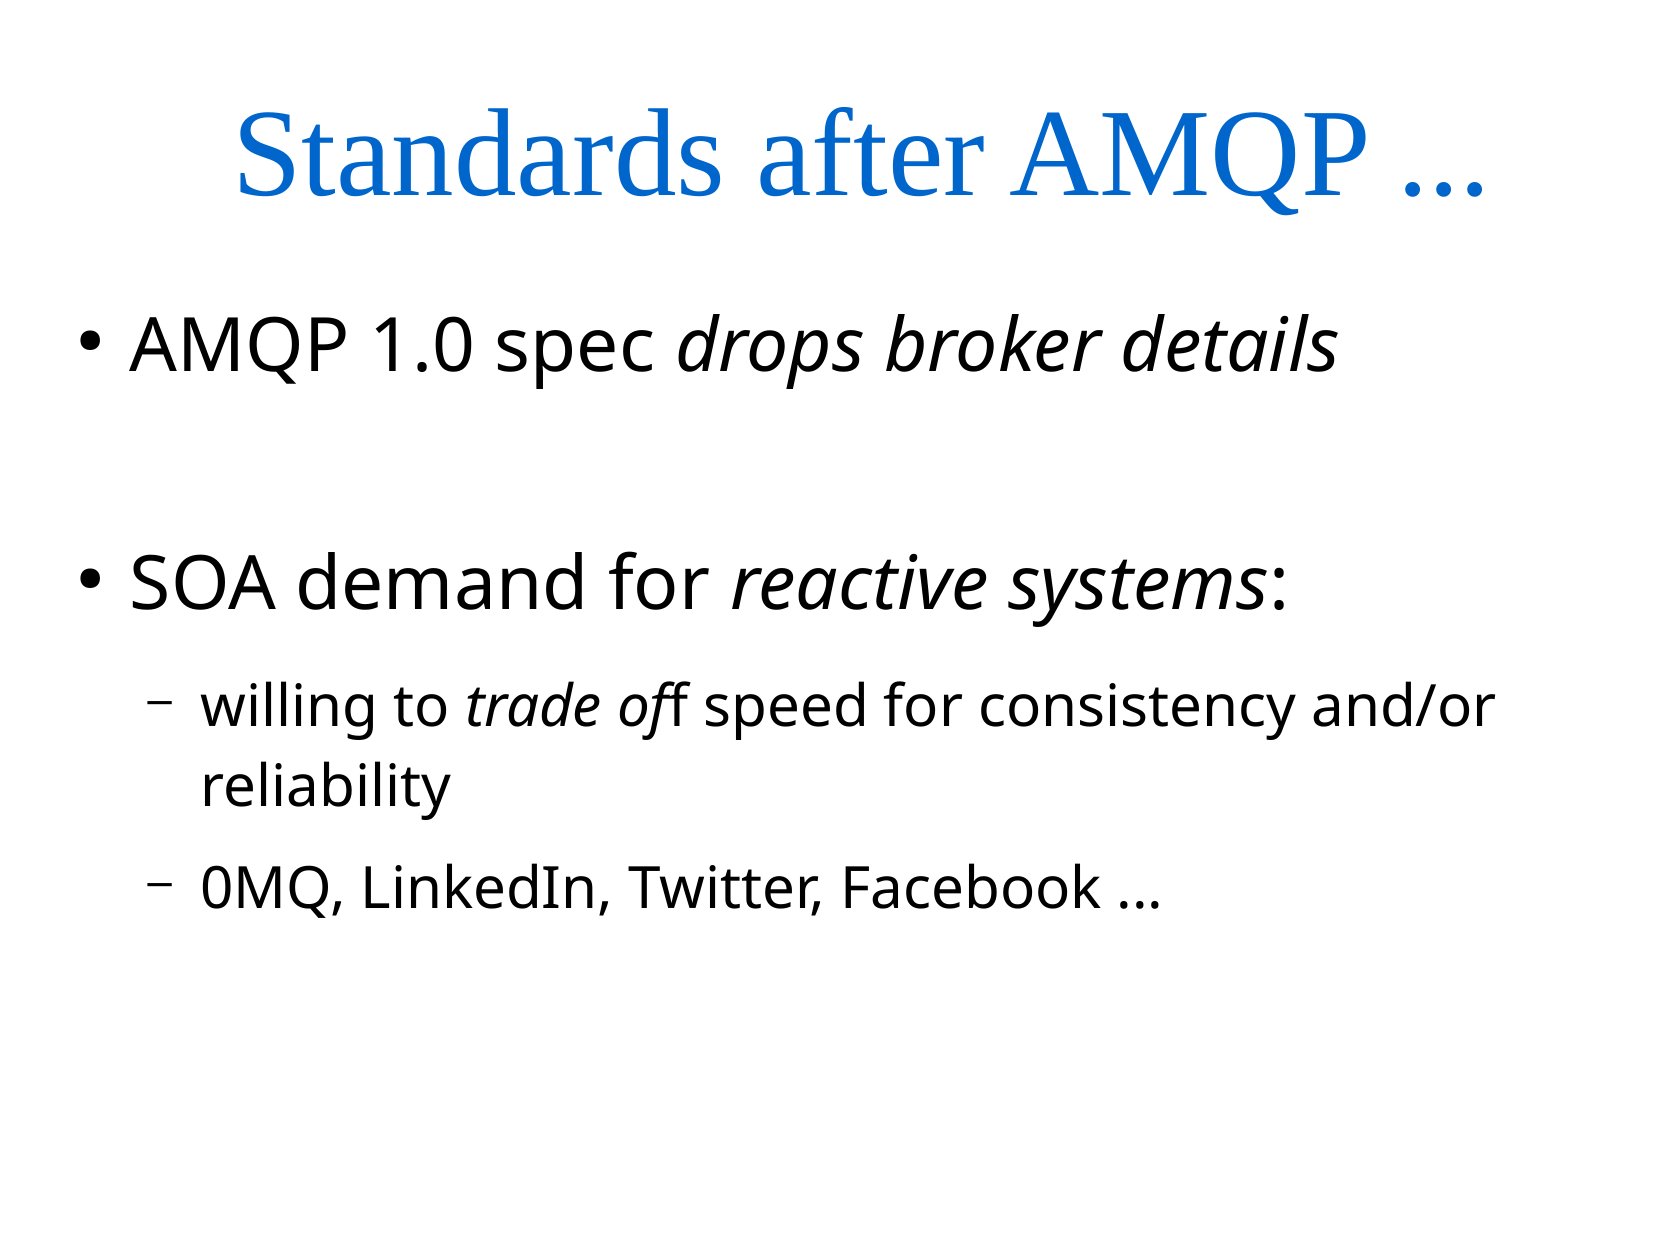

# Standards after AMQP ...
AMQP 1.0 spec drops broker details
SOA demand for reactive systems:
willing to trade off speed for consistency and/or reliability
0MQ, LinkedIn, Twitter, Facebook ...